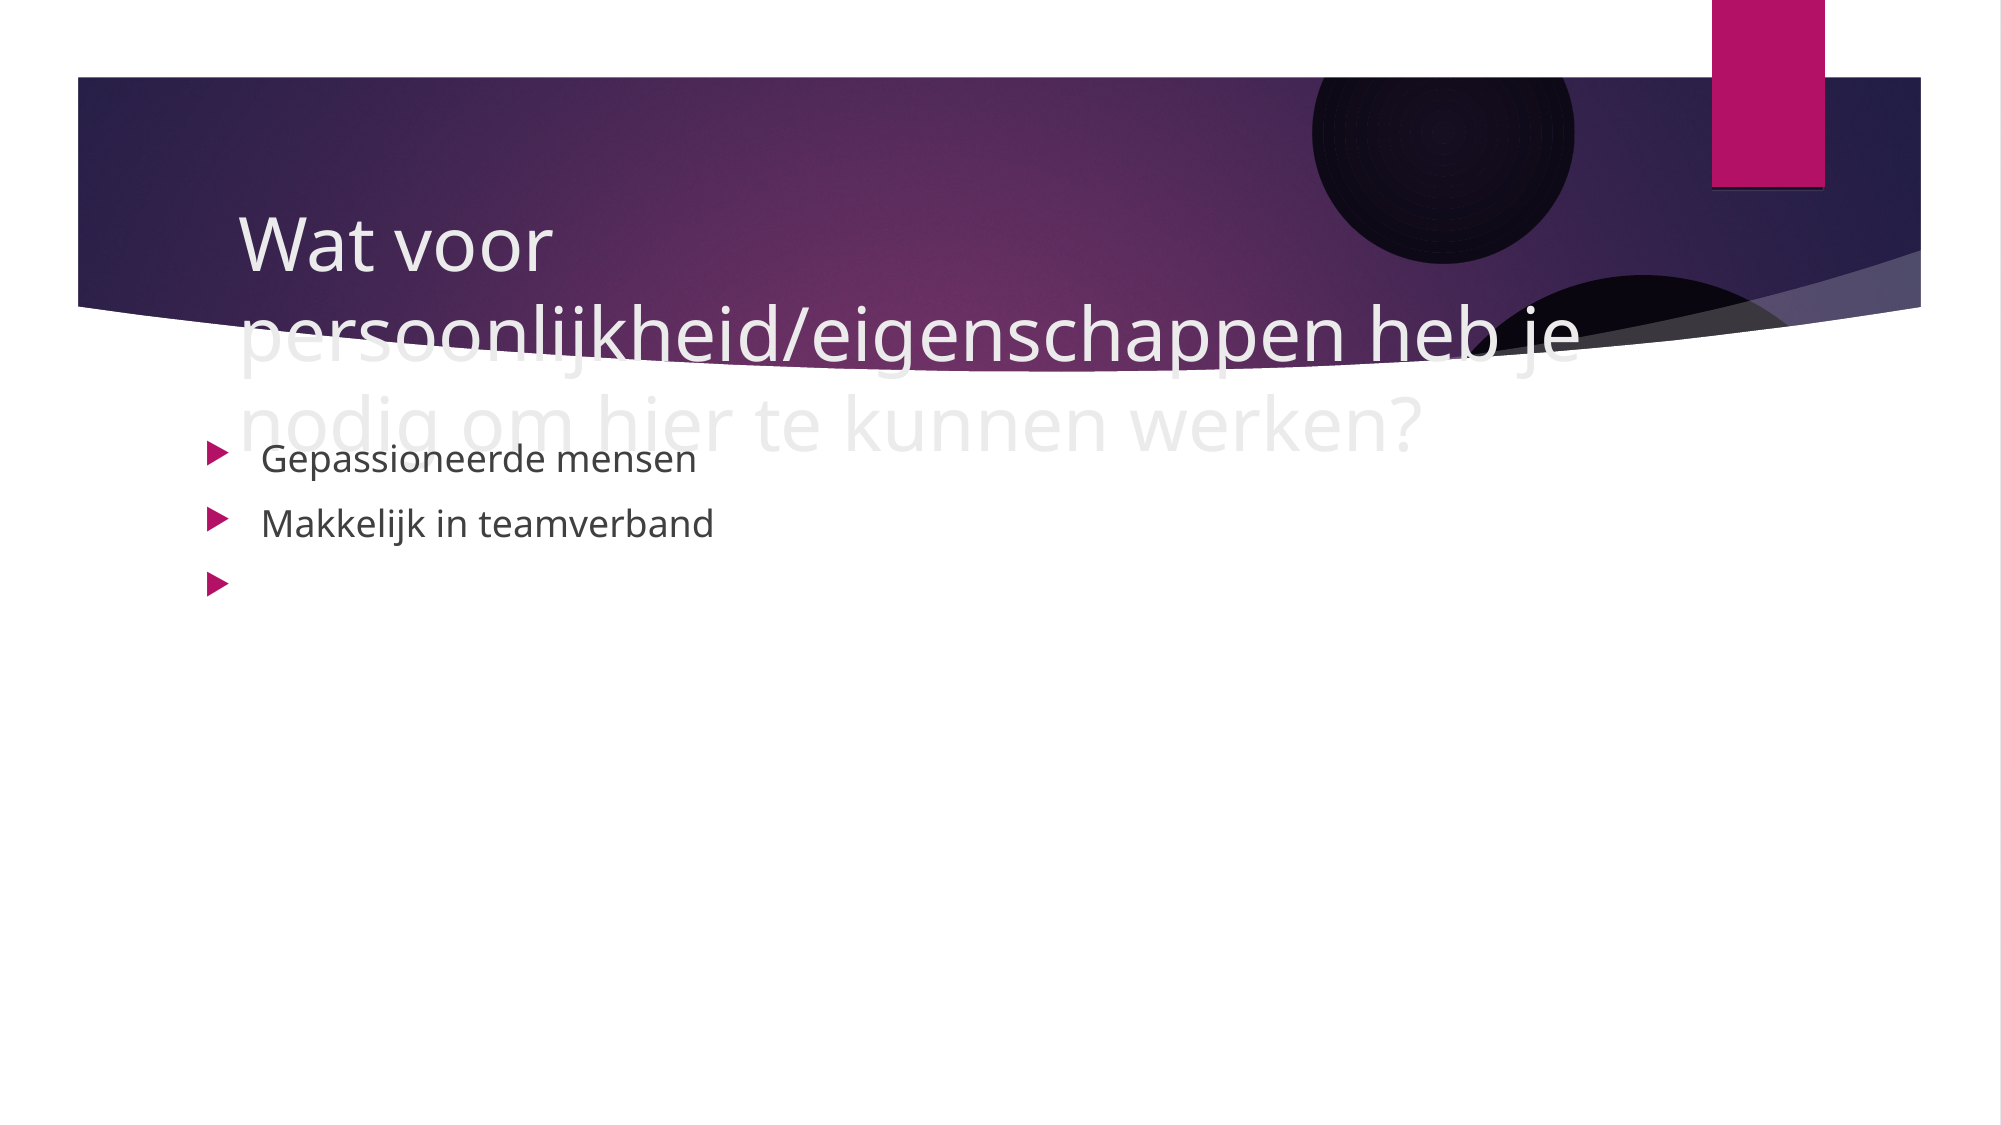

# Wat voor persoonlijkheid/eigenschappen heb je nodig om hier te kunnen werken?
Gepassioneerde mensen
Makkelijk in teamverband